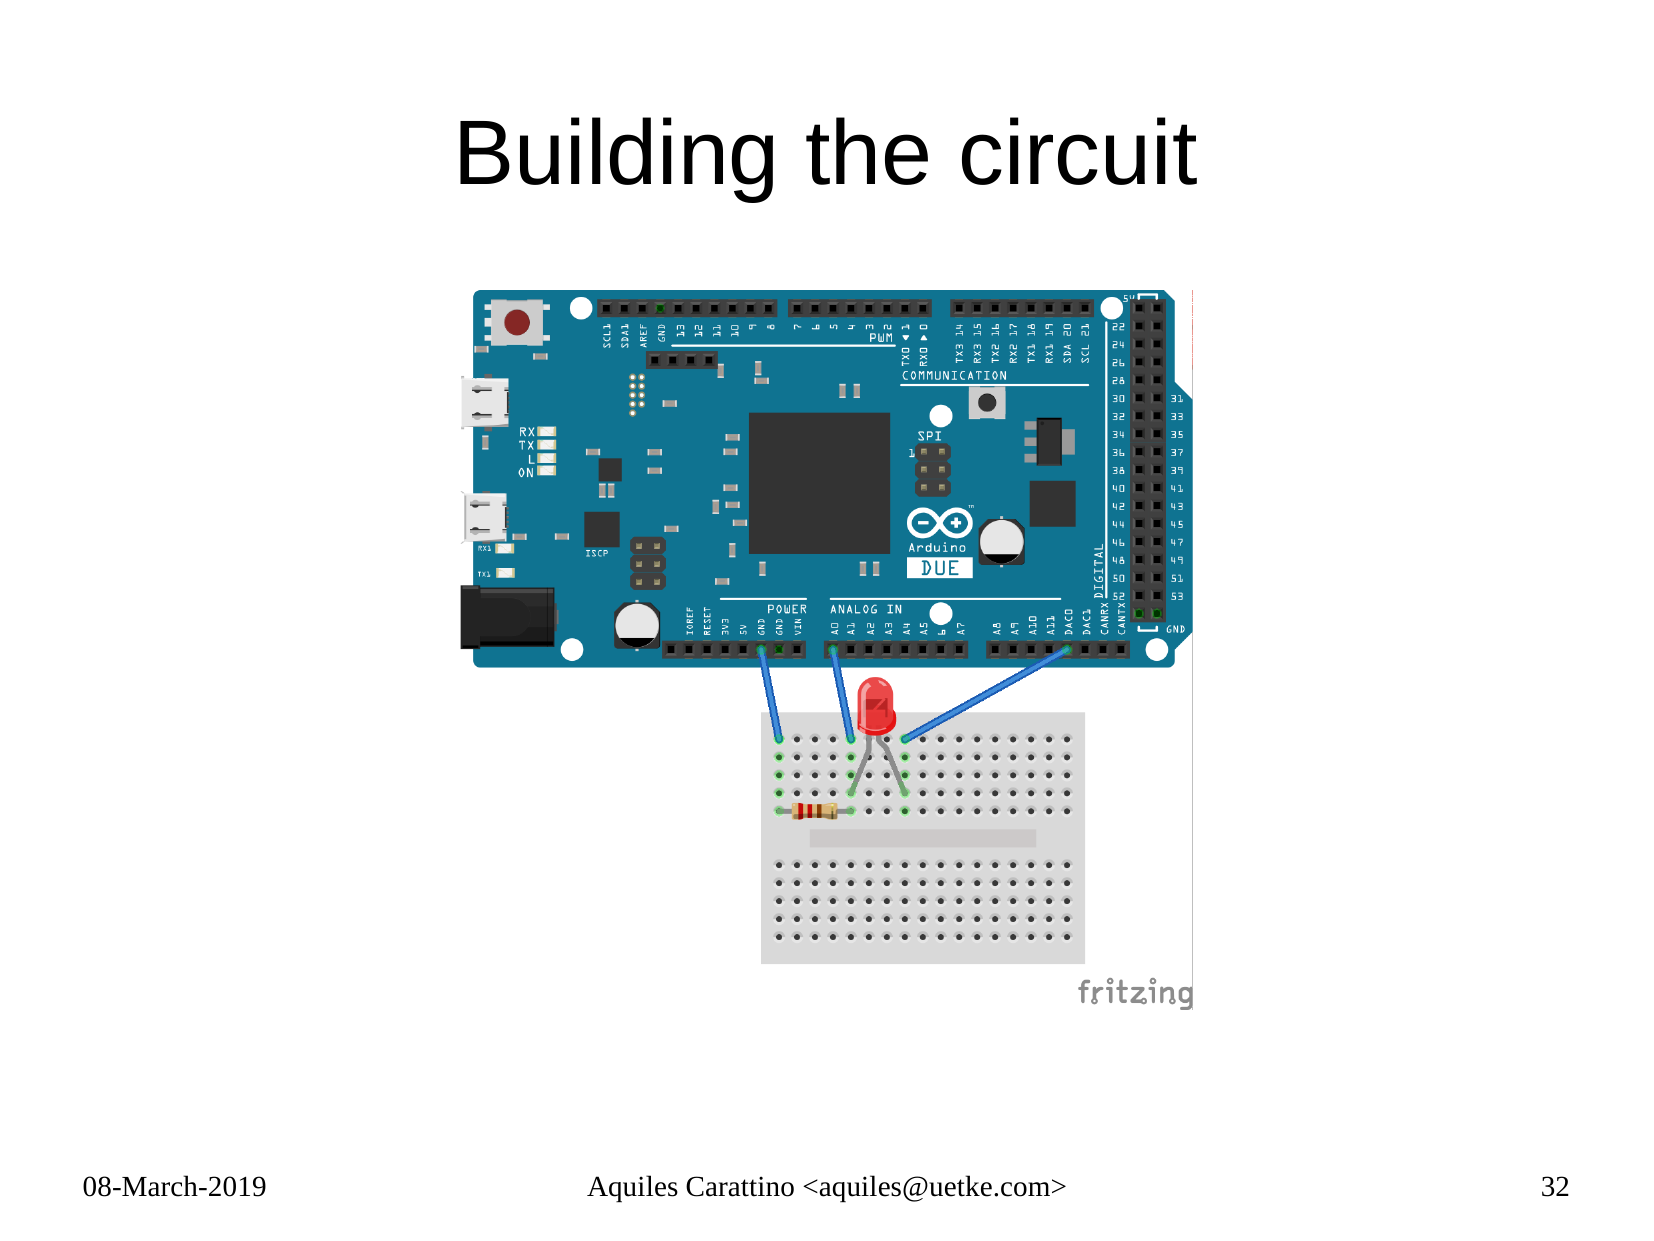

# Building the circuit
08-March-2019
Aquiles Carattino <aquiles@uetke.com>
32